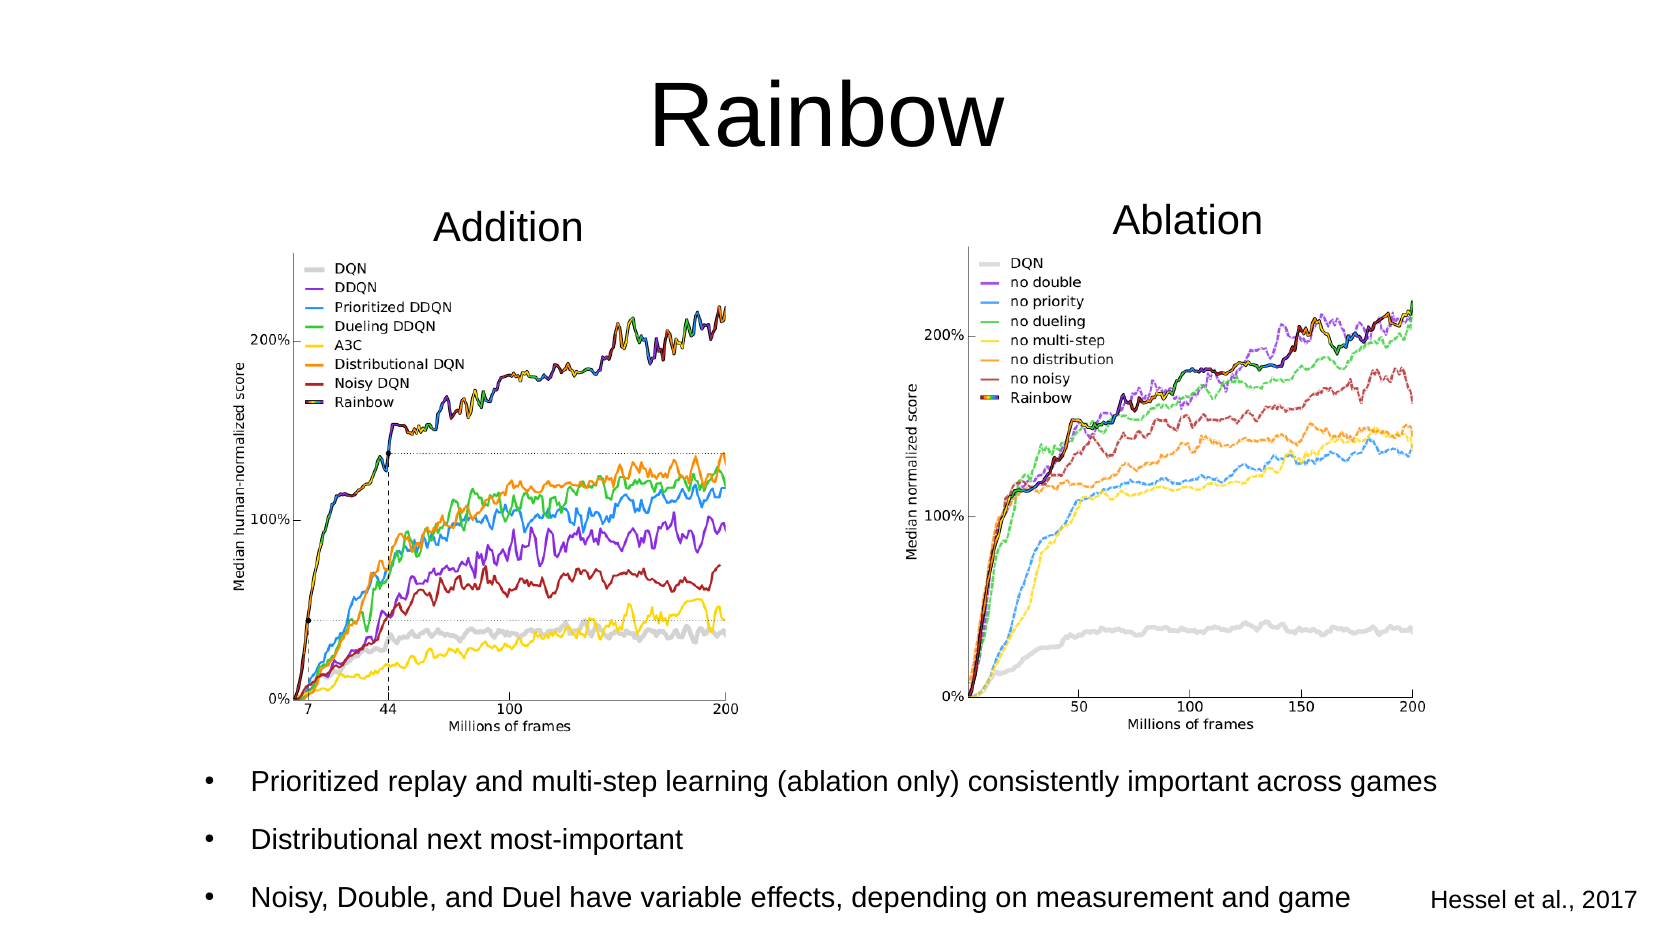

# Rainbow
Ablation
Addition
Prioritized replay and multi-step learning (ablation only) consistently important across games
Distributional next most-important
Noisy, Double, and Duel have variable effects, depending on measurement and game
Hessel et al., 2017